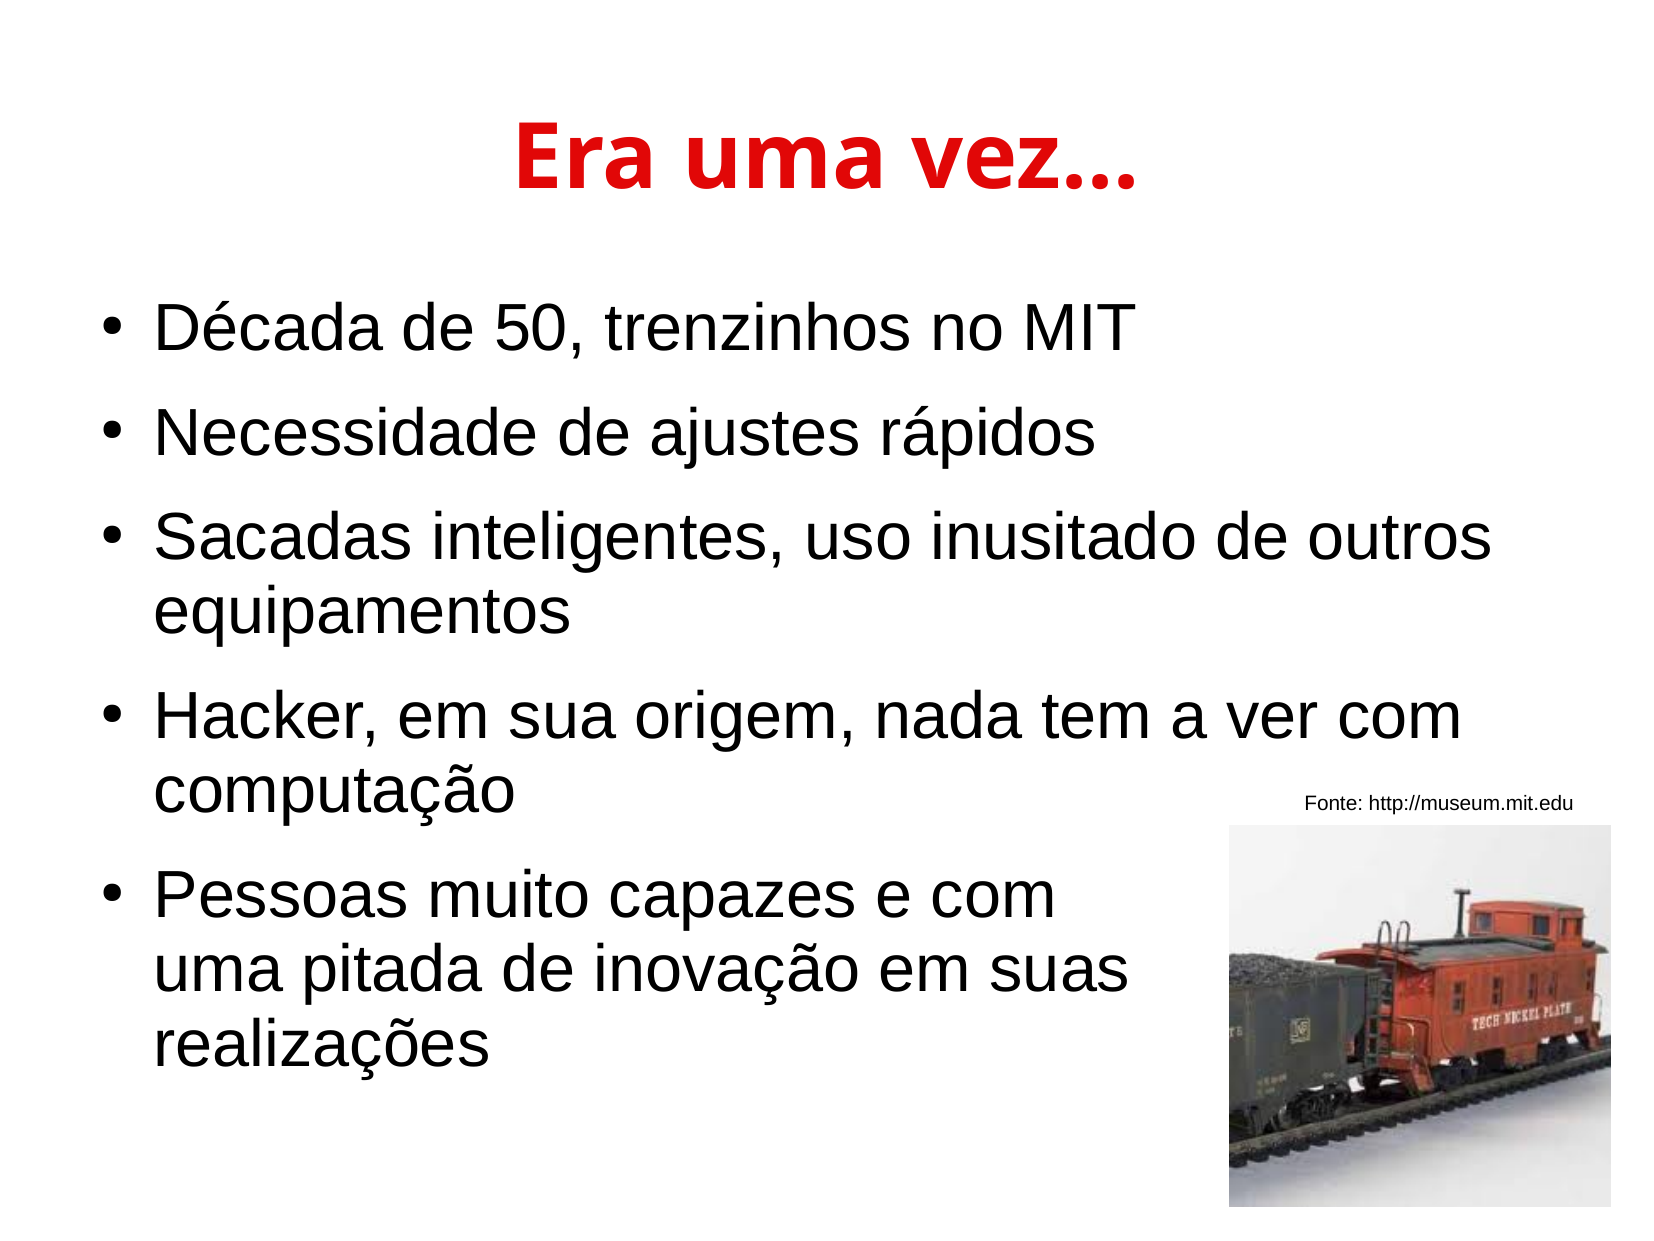

# Era uma vez...
Década de 50, trenzinhos no MIT
Necessidade de ajustes rápidos
Sacadas inteligentes, uso inusitado de outros equipamentos
Hacker, em sua origem, nada tem a ver com computação
Pessoas muito capazes e com
uma pitada de inovação em suas
realizações
Fonte: http://museum.mit.edu